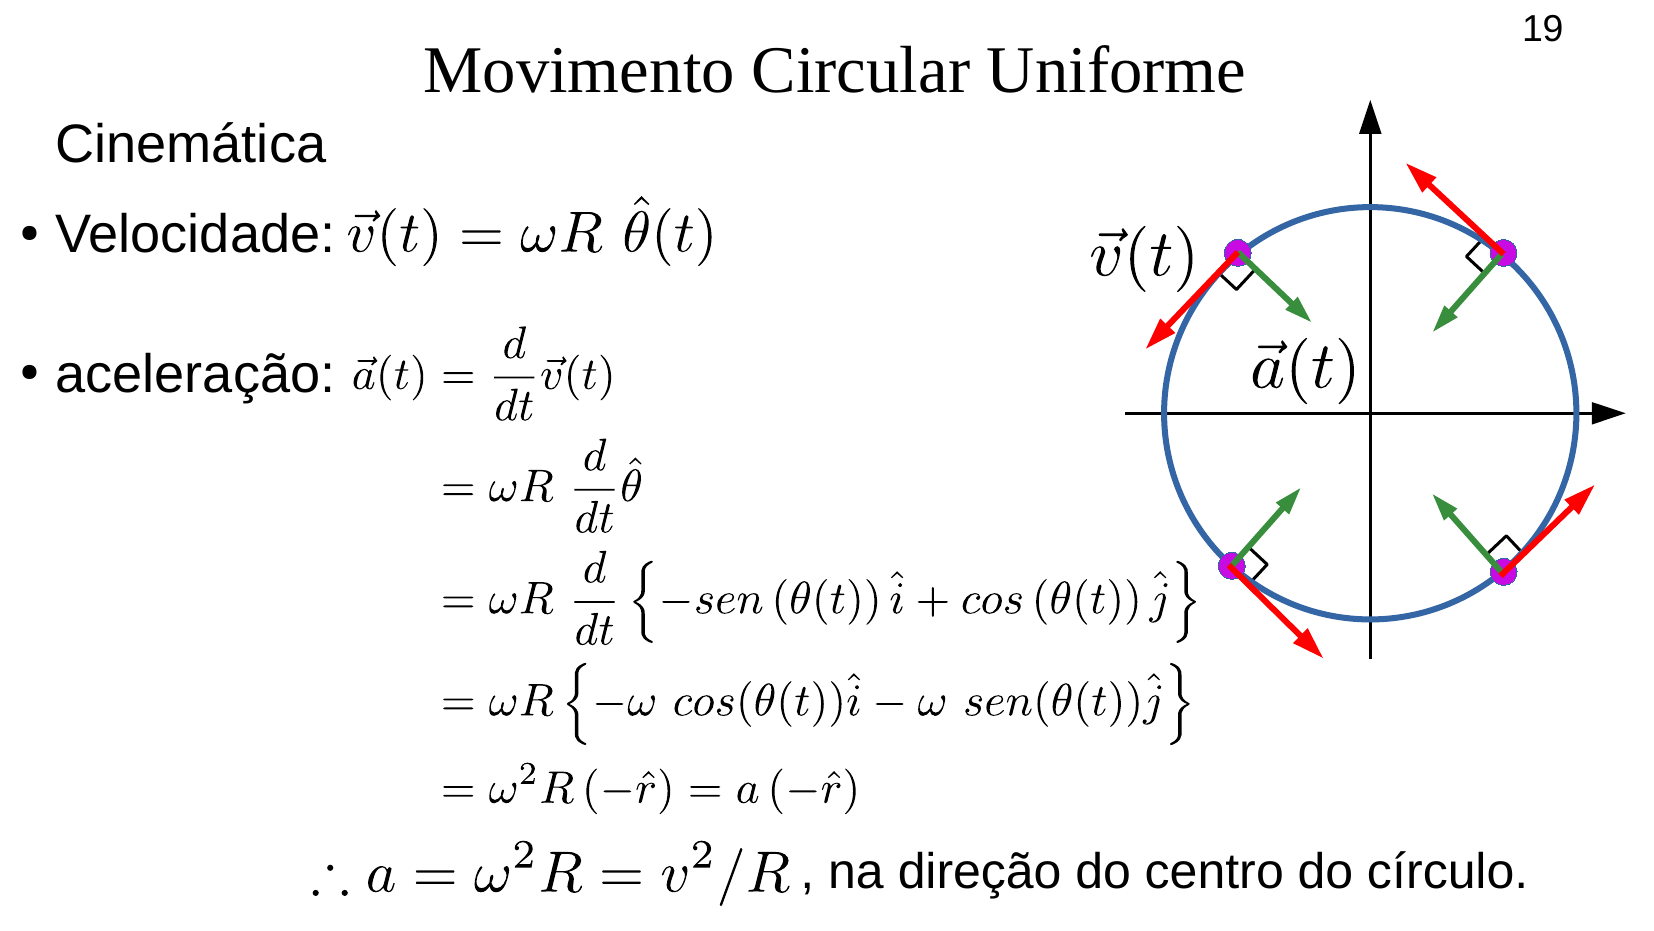

Movimento Circular Uniforme
Cinemática
Velocidade:
aceleração:
, na direção do centro do círculo.